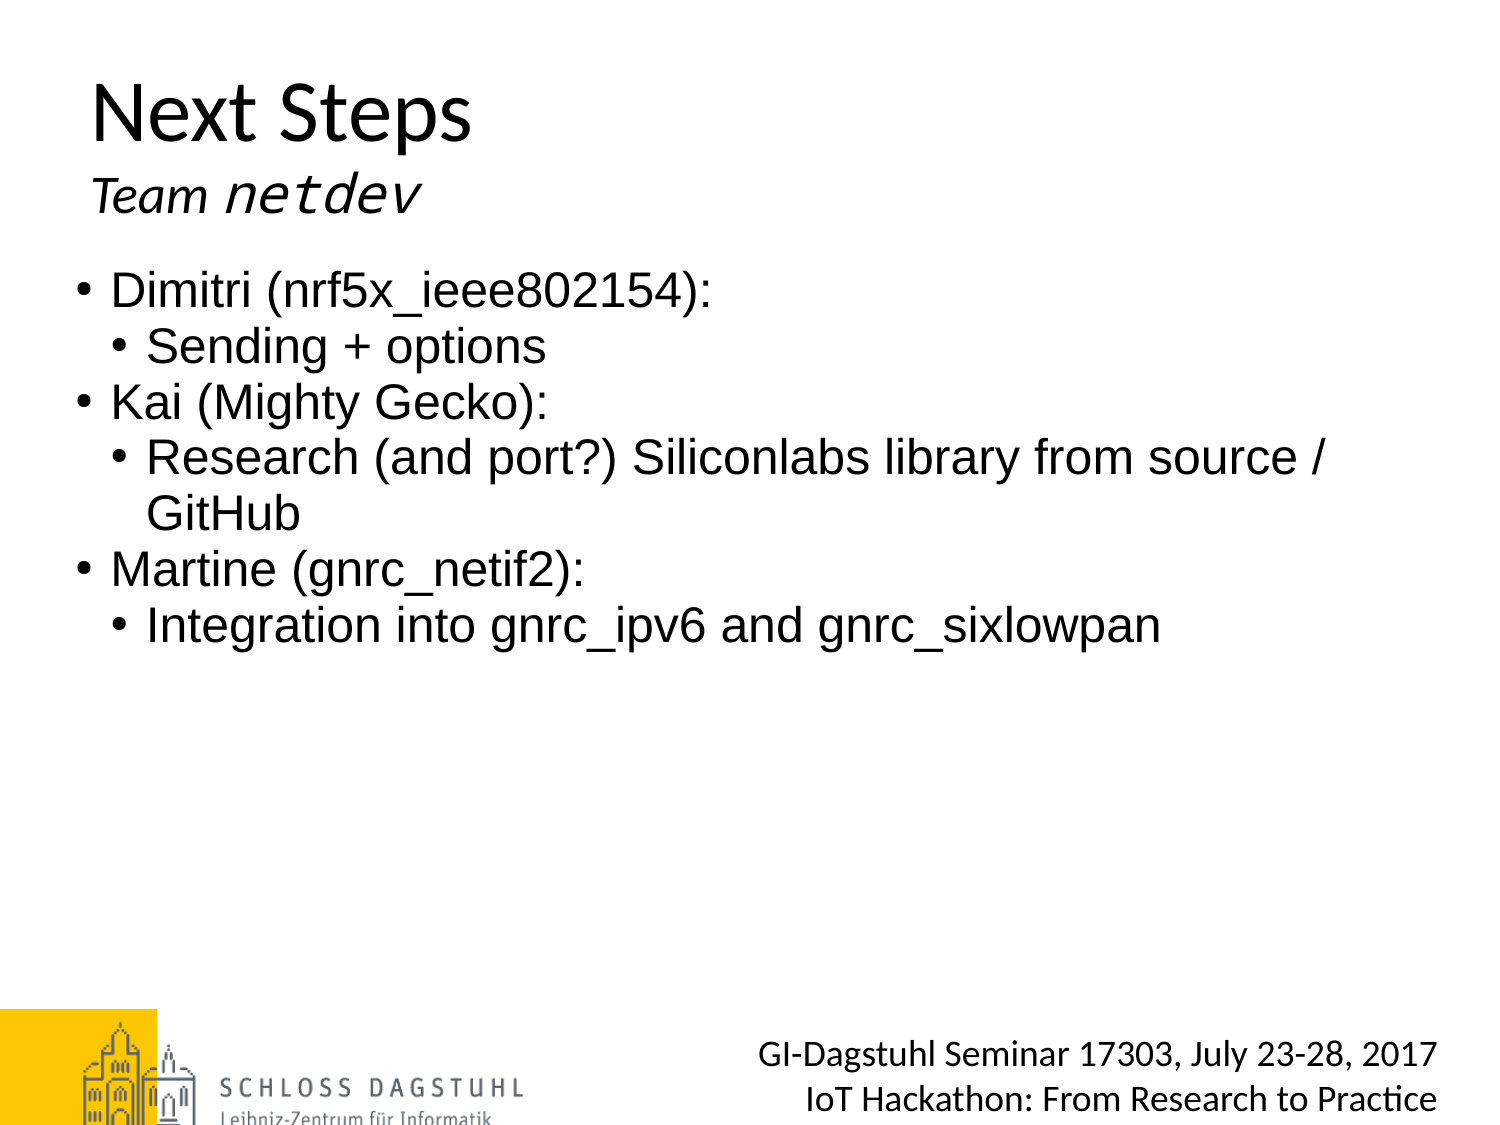

# Next Steps Team netdev
Dimitri (nrf5x_ieee802154):
Sending + options
Kai (Mighty Gecko):
Research (and port?) Siliconlabs library from source / GitHub
Martine (gnrc_netif2):
Integration into gnrc_ipv6 and gnrc_sixlowpan
GI-Dagstuhl Seminar 17303, July 23-28, 2017
IoT Hackathon: From Research to Practice